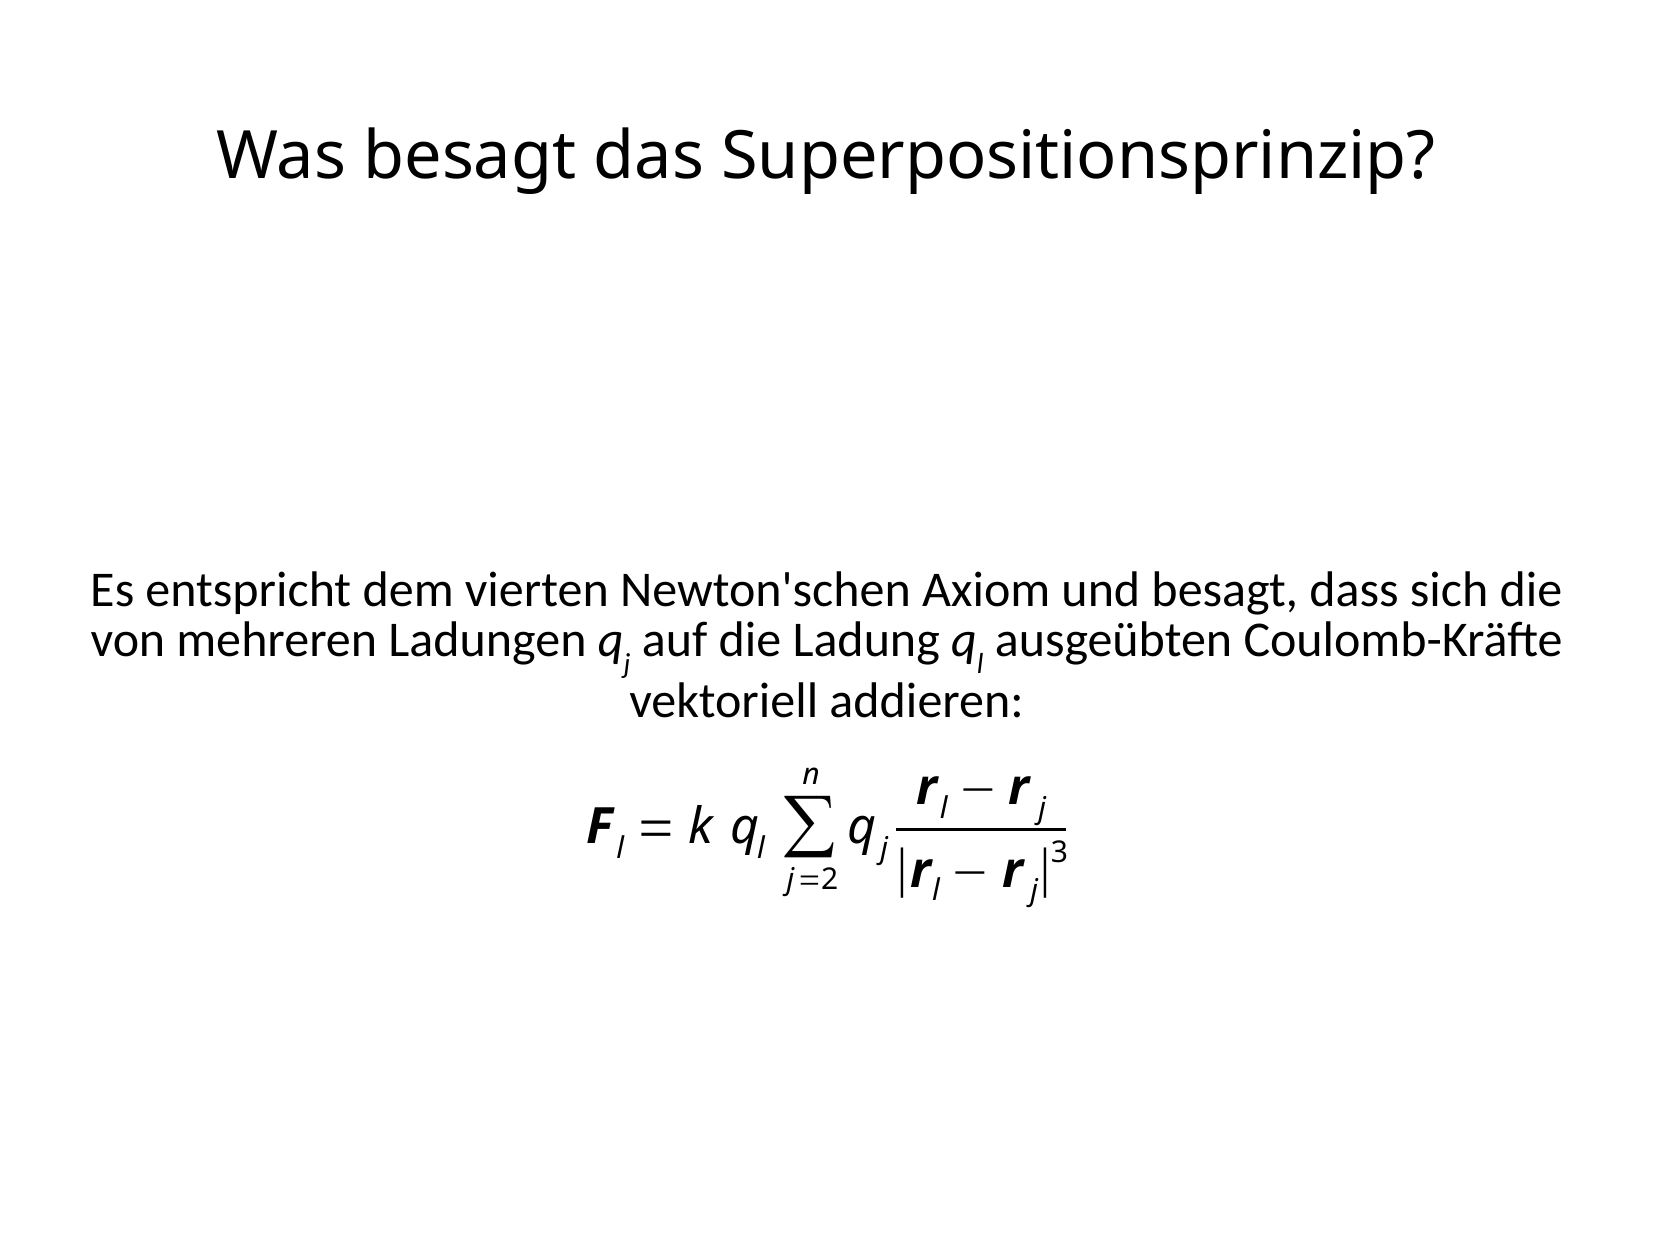

# Was besagt das Superpositionsprinzip?
Es entspricht dem vierten Newton'schen Axiom und besagt, dass sich die von mehreren Ladungen qj auf die Ladung ql ausgeübten Coulomb-Kräfte vektoriell addieren: